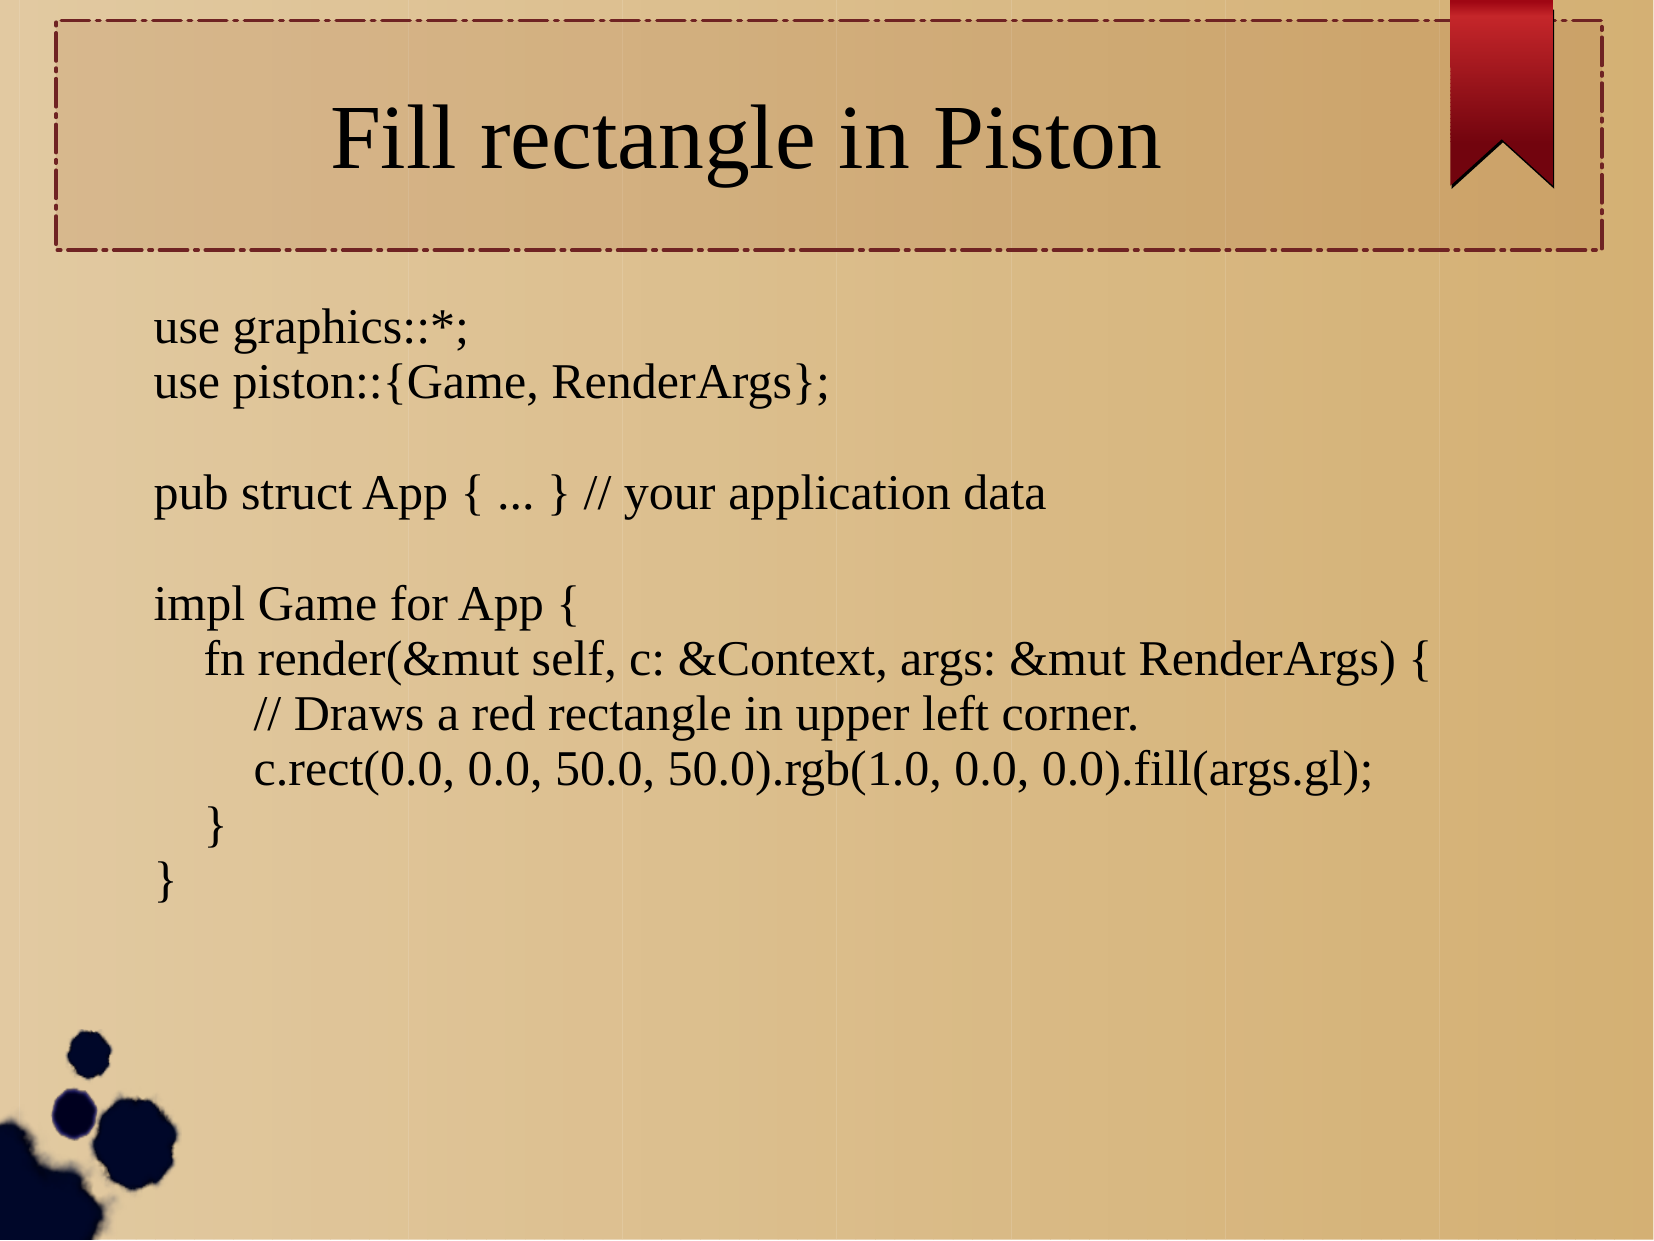

# Fill rectangle in Piston
use graphics::*;
use piston::{Game, RenderArgs};
pub struct App { ... } // your application data
impl Game for App {
 fn render(&mut self, c: &Context, args: &mut RenderArgs) {
 // Draws a red rectangle in upper left corner.
 c.rect(0.0, 0.0, 50.0, 50.0).rgb(1.0, 0.0, 0.0).fill(args.gl);
 }
}